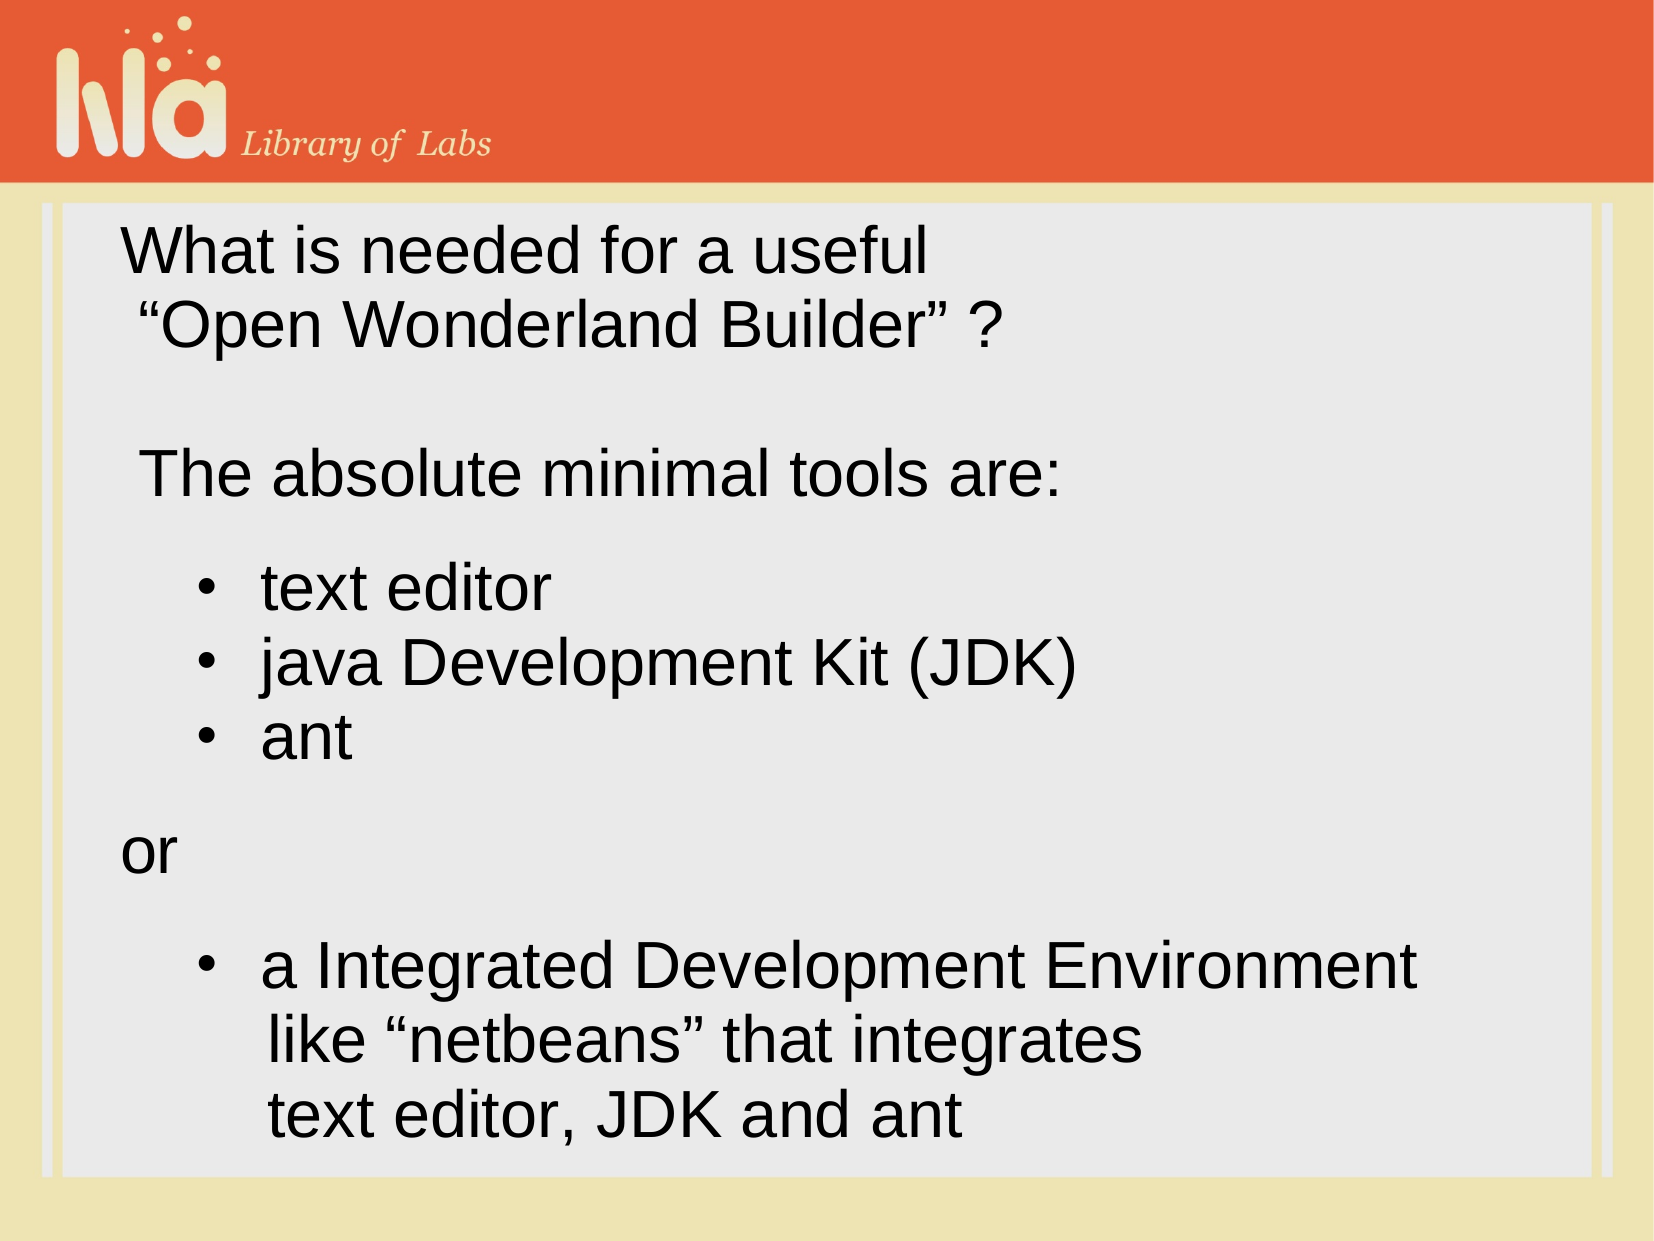

What is needed for a useful
 “Open Wonderland Builder” ?
 The absolute minimal tools are:
 text editor
 java Development Kit (JDK)
 ant
or
 a Integrated Development Environment
 	like “netbeans” that integrates
 	text editor, JDK and ant